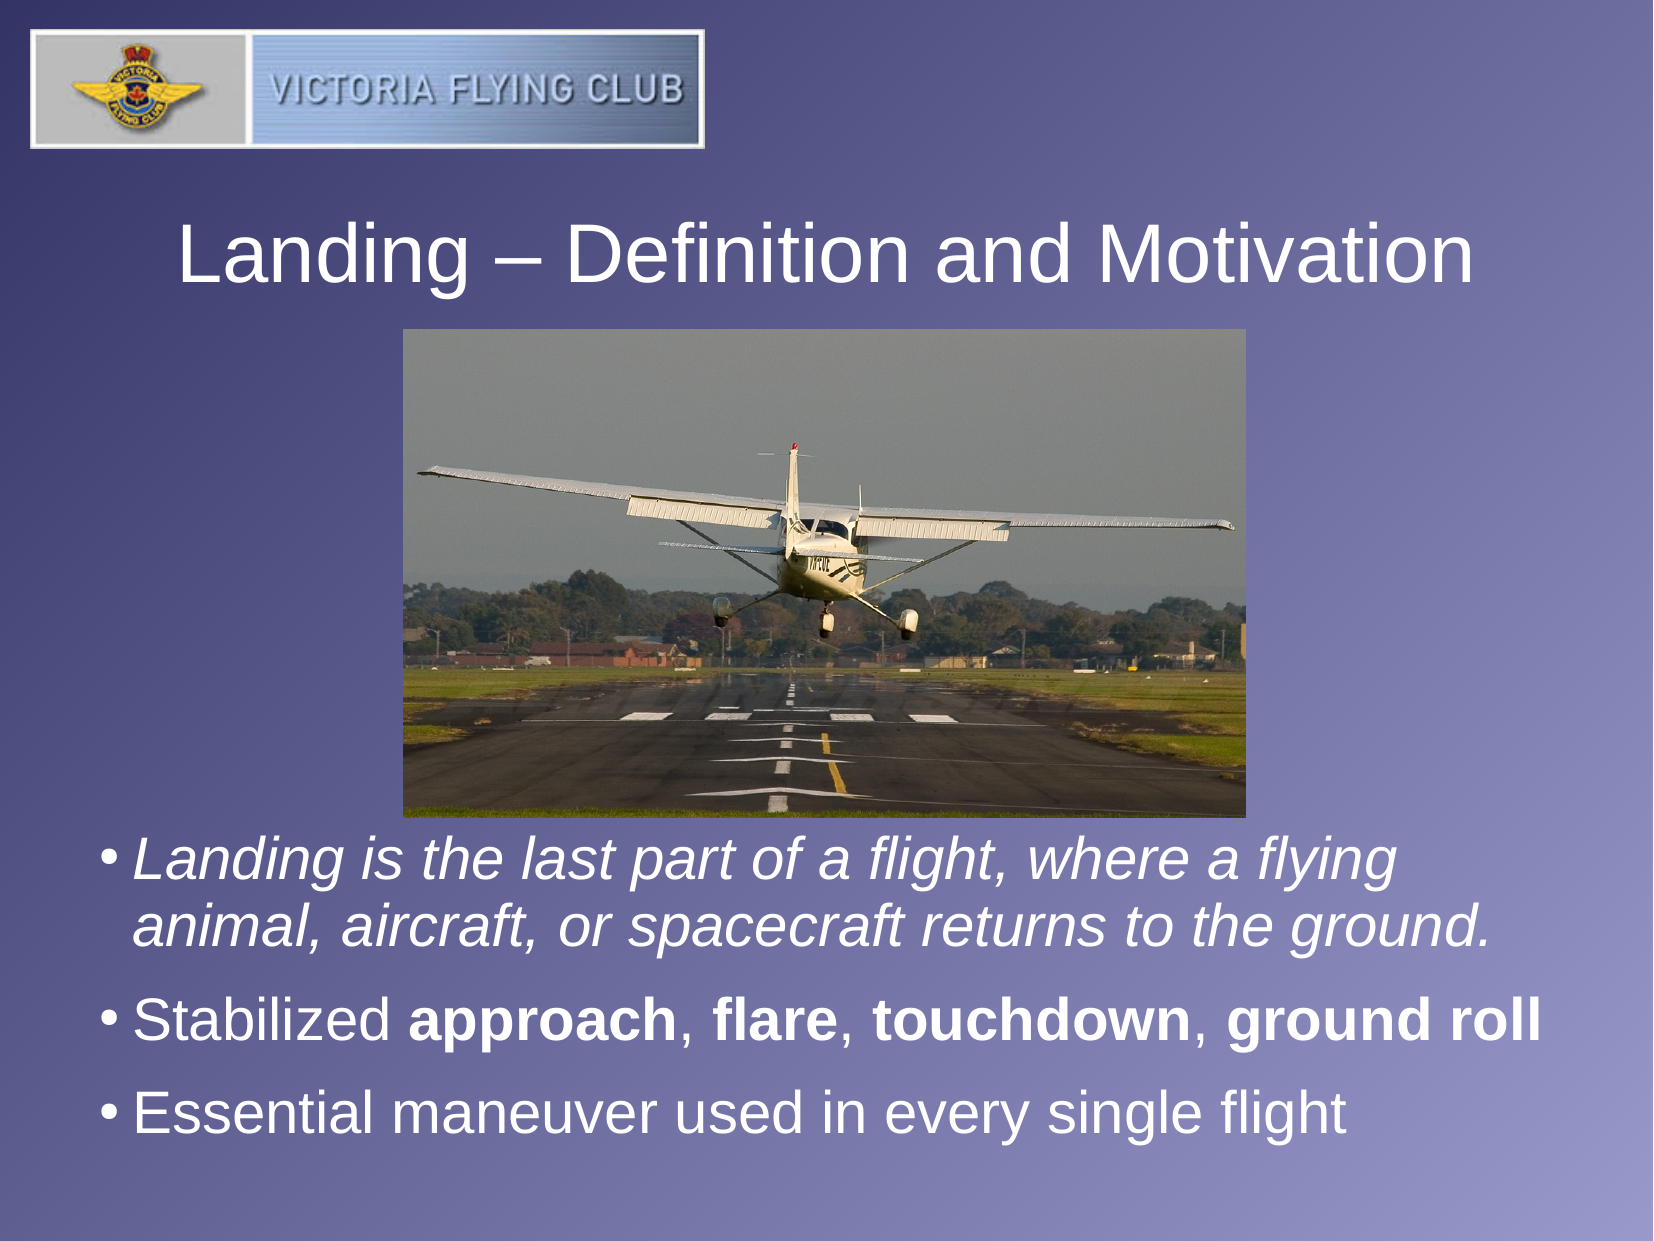

# Landing – Definition and Motivation
Landing is the last part of a flight, where a flying animal, aircraft, or spacecraft returns to the ground.
Stabilized approach, flare, touchdown, ground roll
Essential maneuver used in every single flight